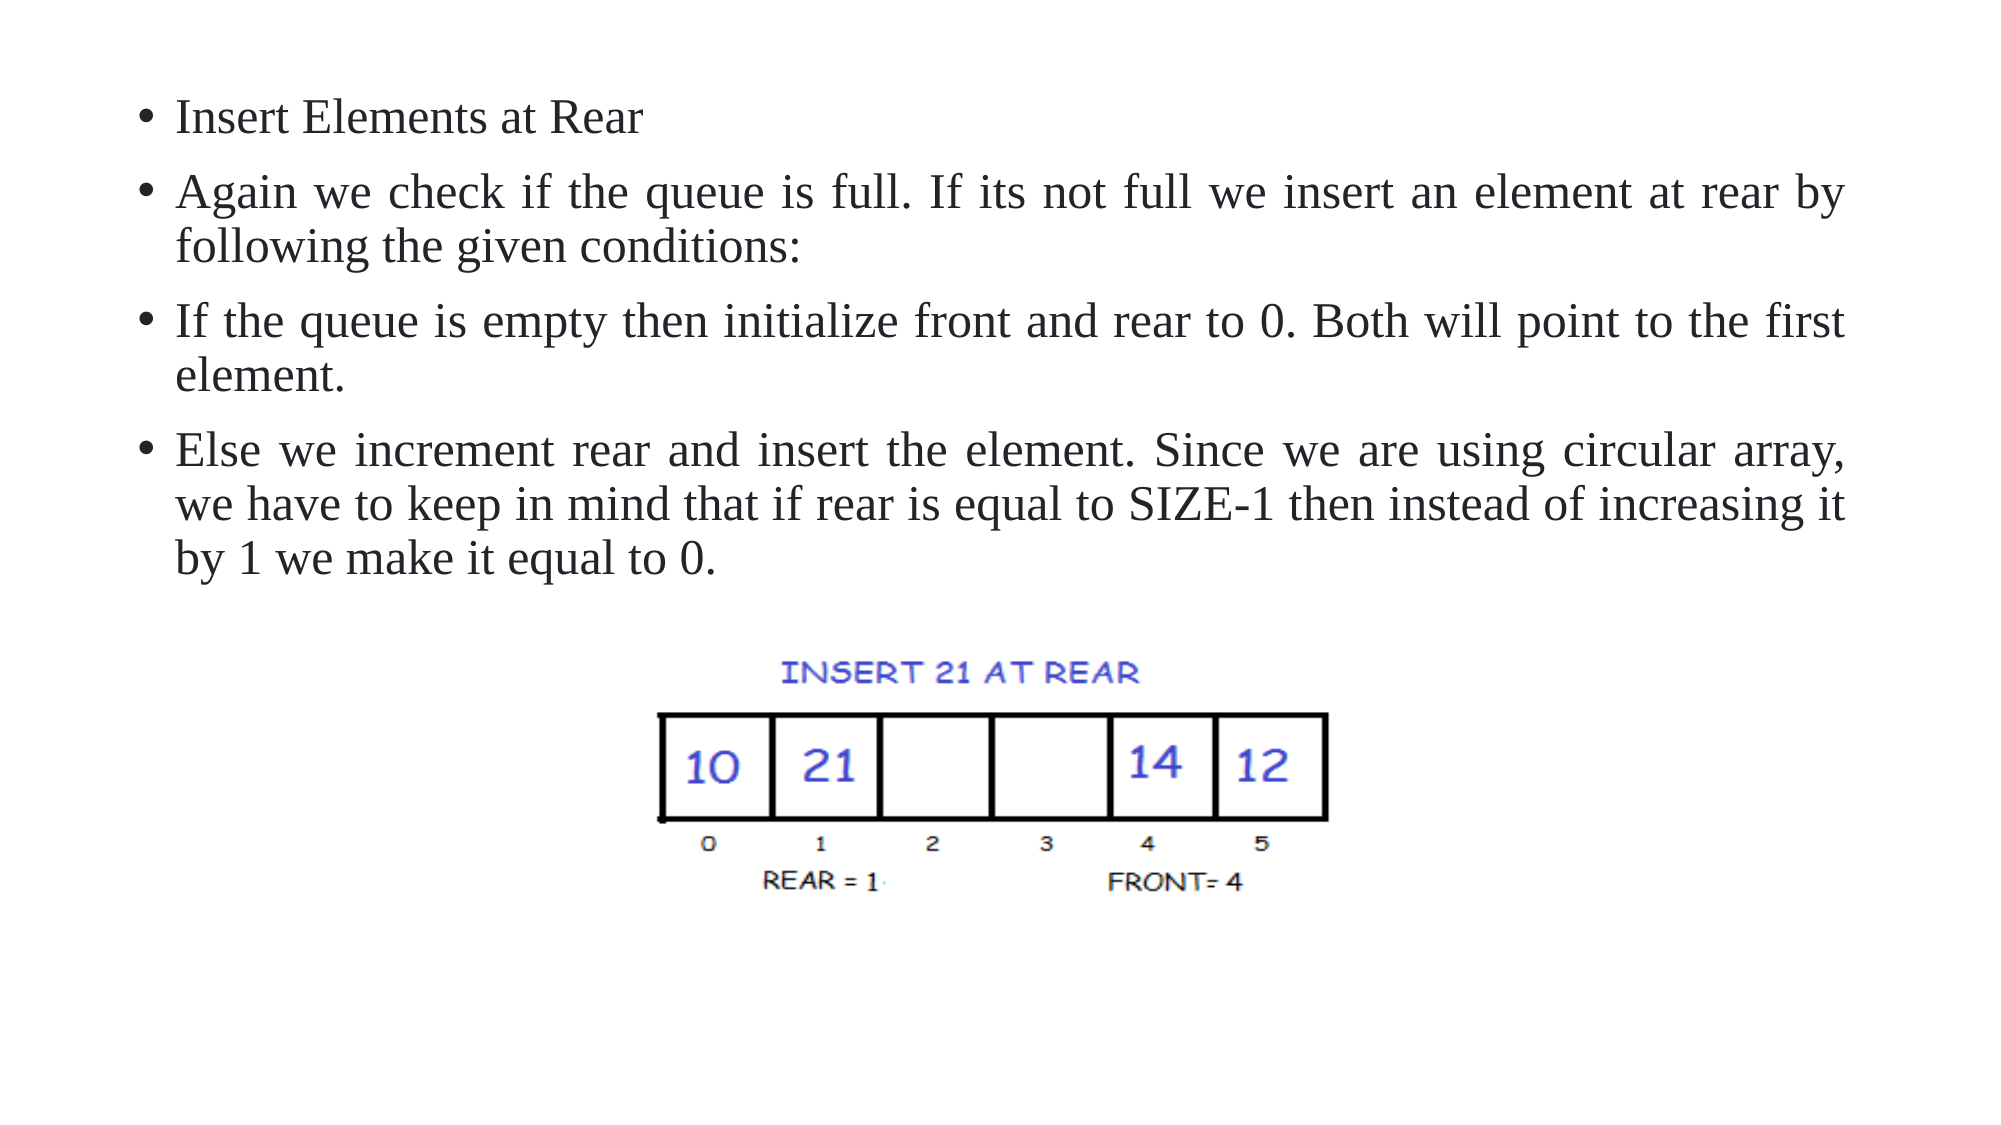

# Insert Elements at Rear
Again we check if the queue is full. If its not full we insert an element at rear by following the given conditions:
If the queue is empty then initialize front and rear to 0. Both will point to the first element.
Else we increment rear and insert the element. Since we are using circular array, we have to keep in mind that if rear is equal to SIZE-1 then instead of increasing it by 1 we make it equal to 0.